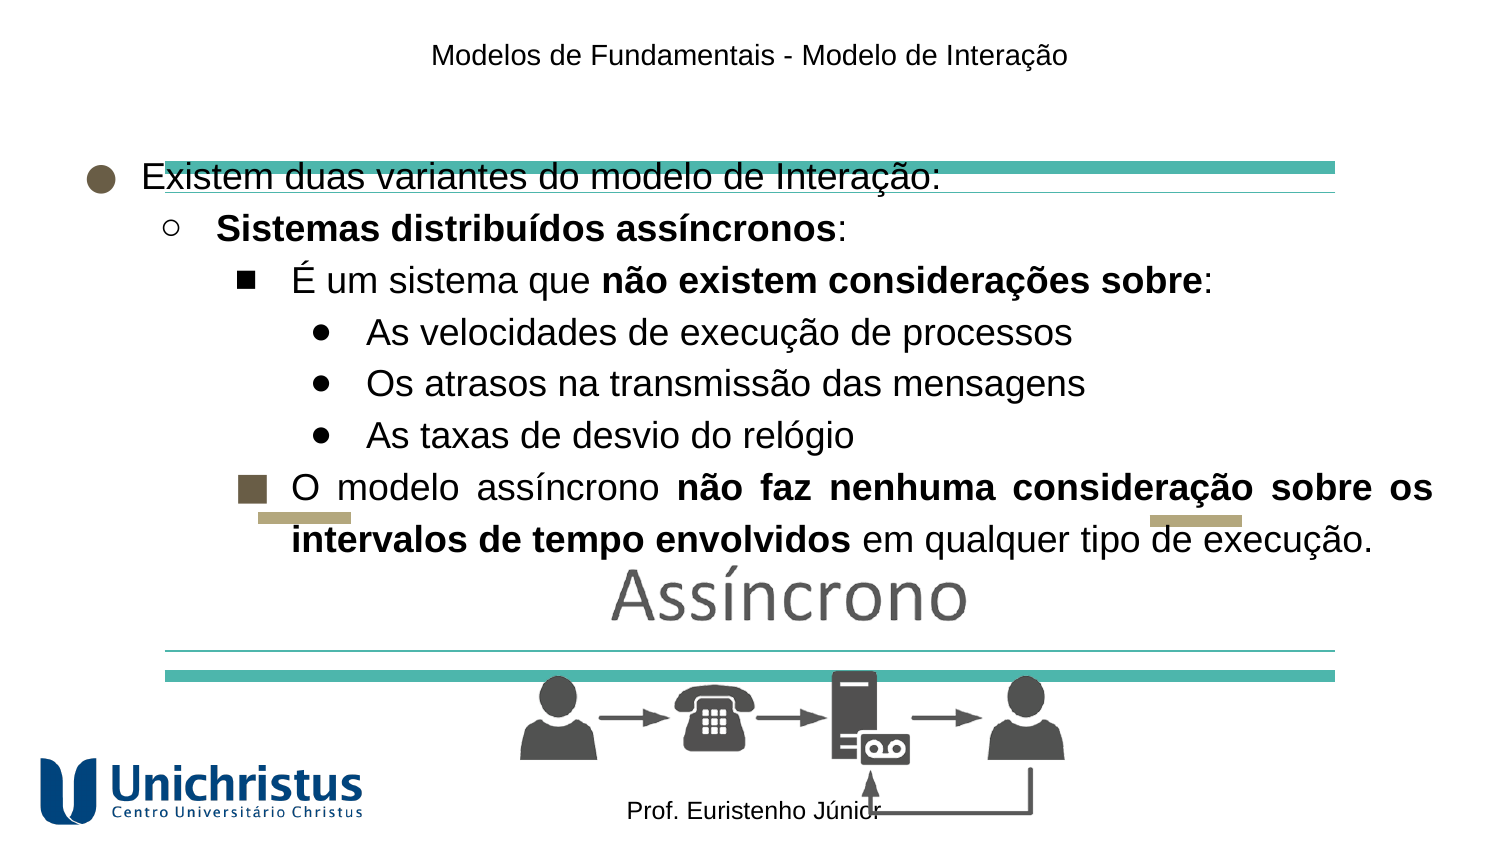

# Modelos de Fundamentais - Modelo de Interação
Existem duas variantes do modelo de Interação:
Sistemas distribuídos assíncronos:
É um sistema que não existem considerações sobre:
As velocidades de execução de processos
Os atrasos na transmissão das mensagens
As taxas de desvio do relógio
O modelo assíncrono não faz nenhuma consideração sobre os intervalos de tempo envolvidos em qualquer tipo de execução.